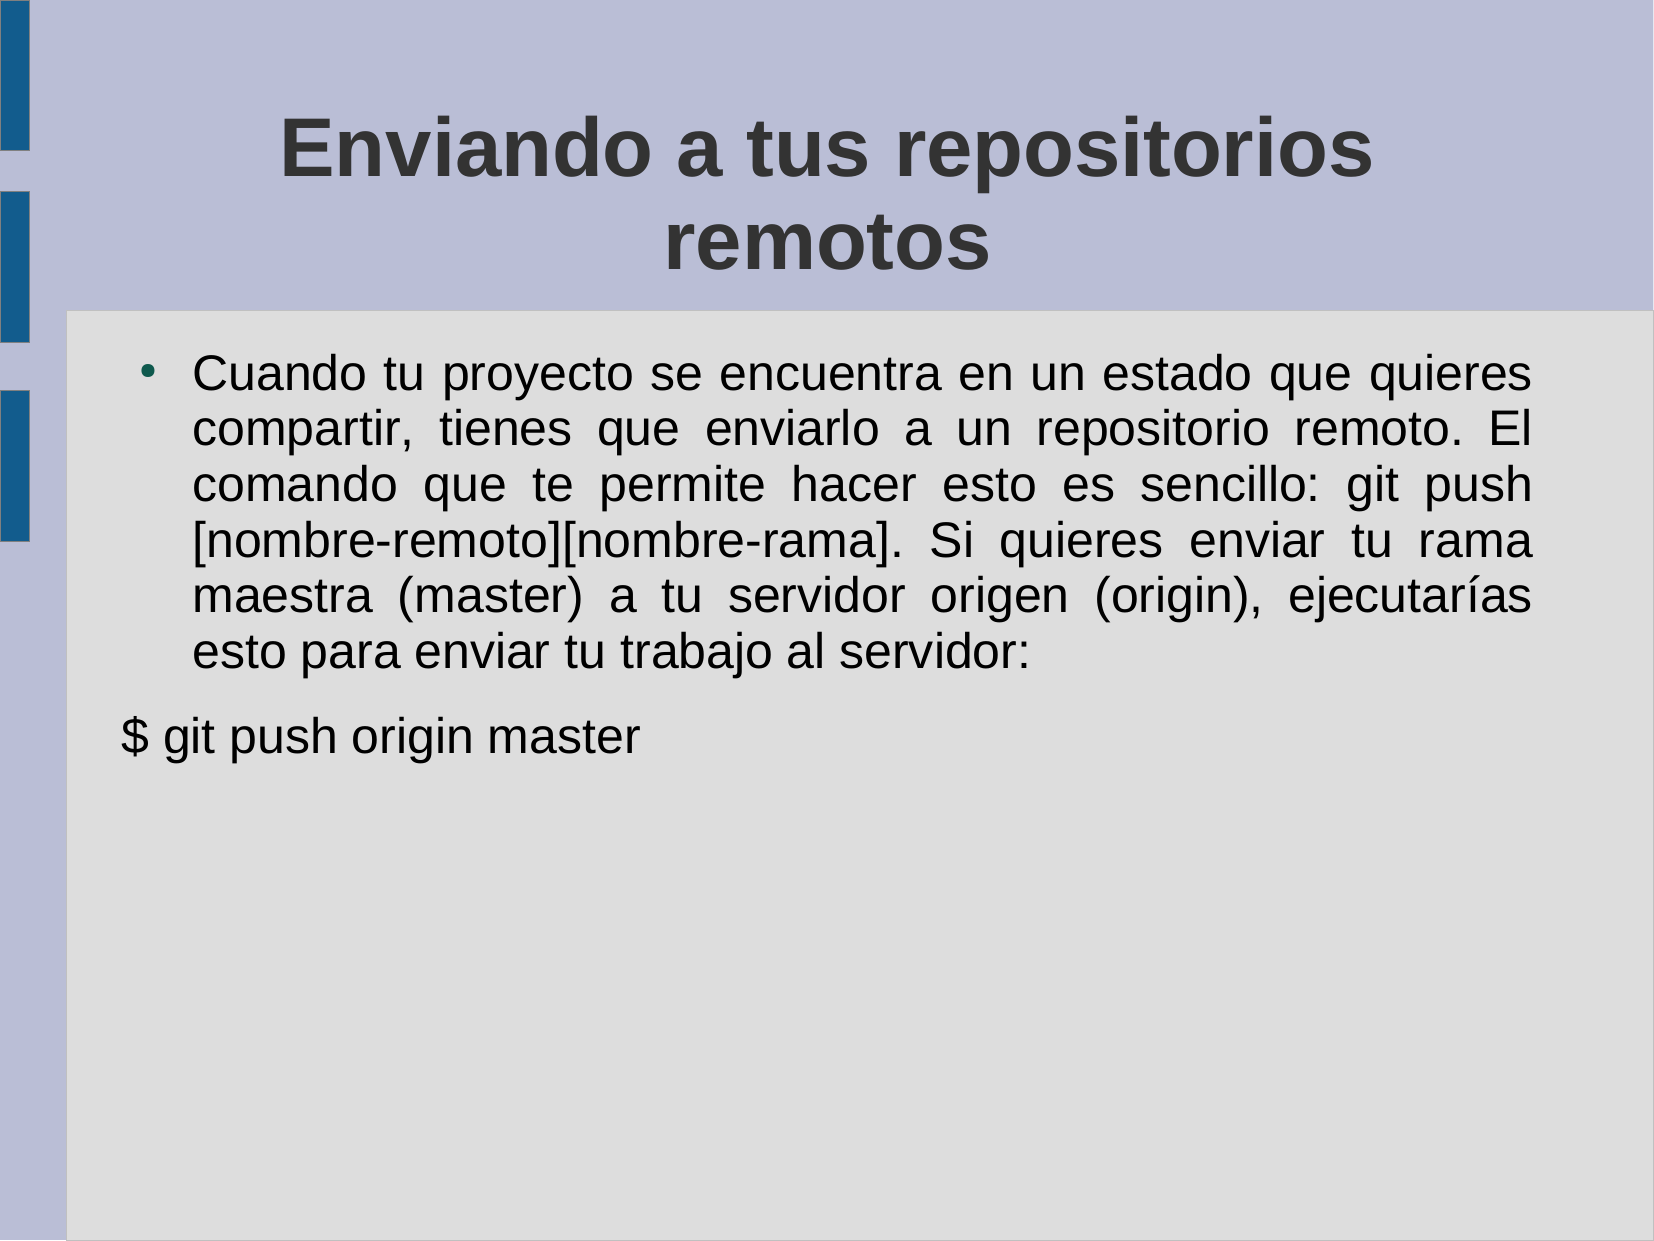

# Enviando a tus repositorios remotos
Cuando tu proyecto se encuentra en un estado que quieres compartir, tienes que enviarlo a un repositorio remoto. El comando que te permite hacer esto es sencillo: git push [nombre-remoto][nombre-rama]. Si quieres enviar tu rama maestra (master) a tu servidor origen (origin), ejecutarías esto para enviar tu trabajo al servidor:
$ git push origin master